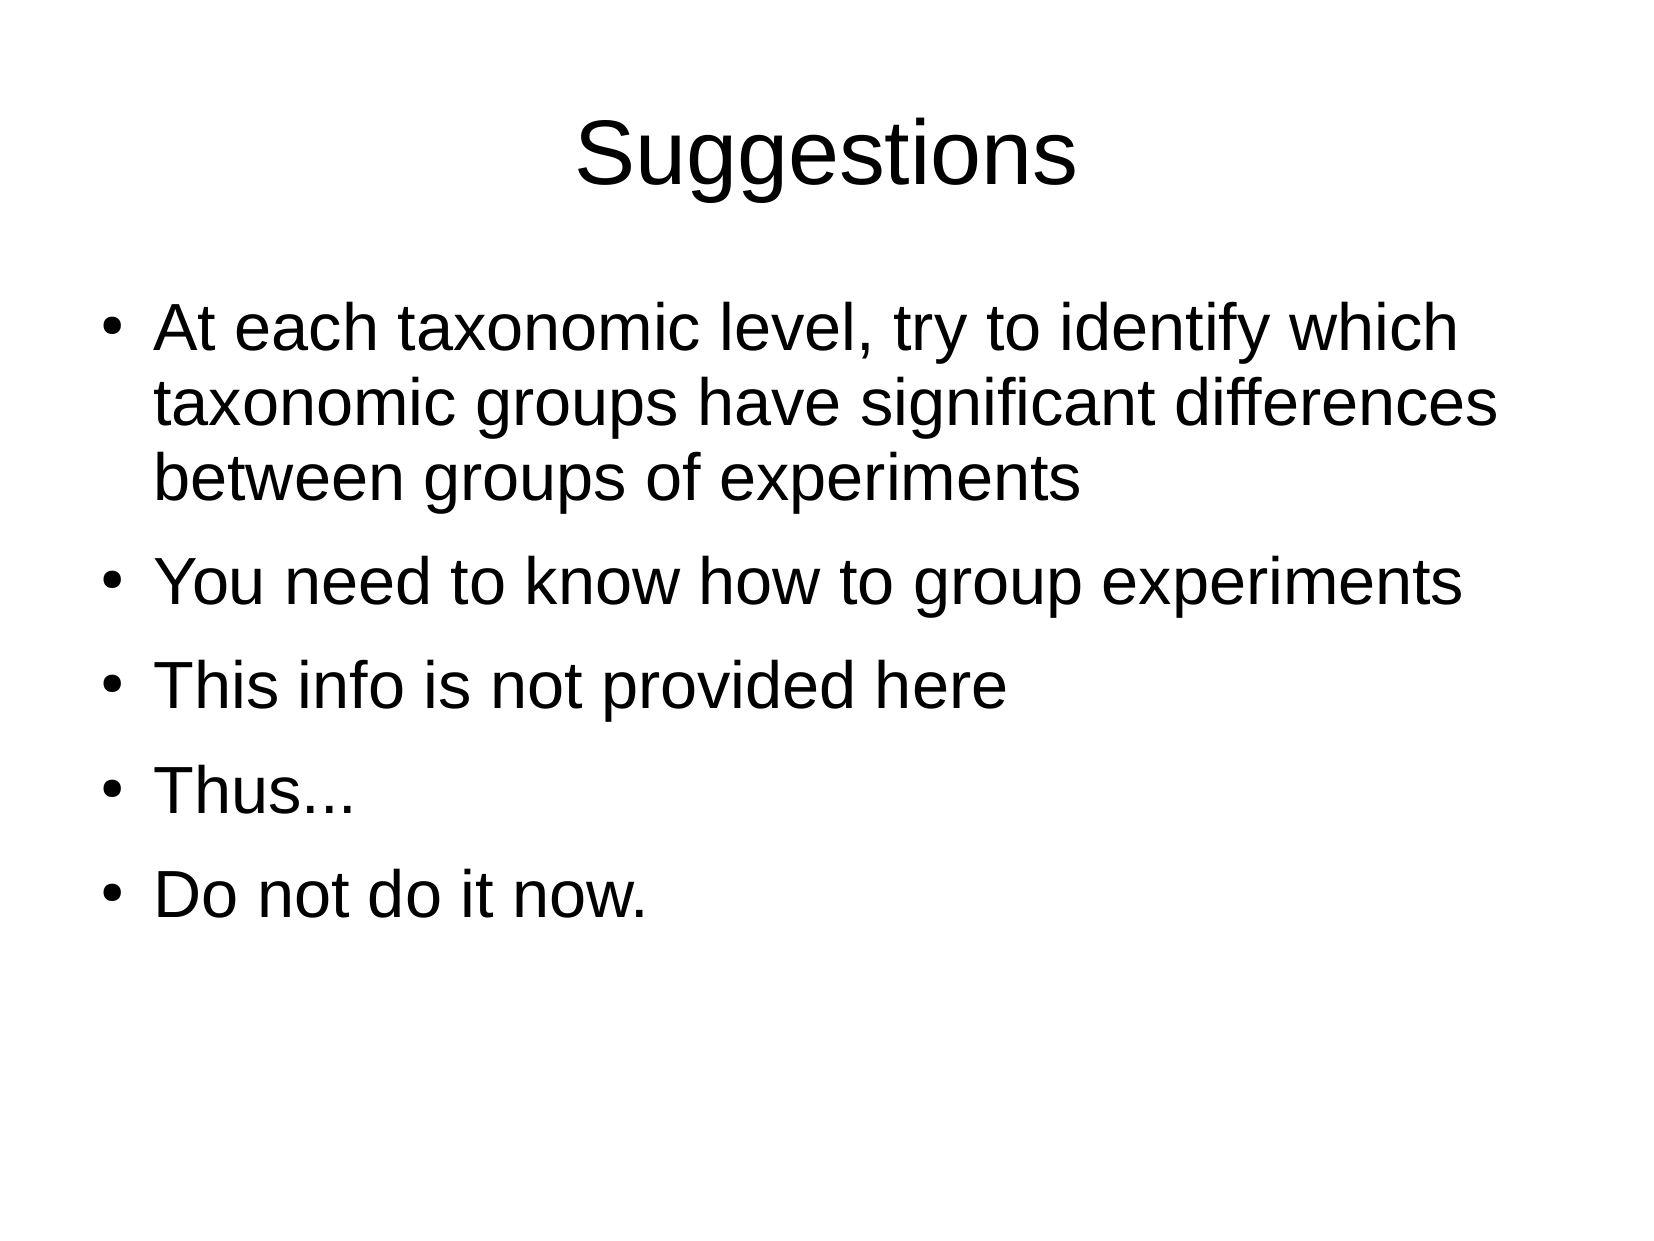

# Suggestions
At each taxonomic level, try to identify which taxonomic groups have significant differences between groups of experiments
You need to know how to group experiments
This info is not provided here
Thus...
Do not do it now.